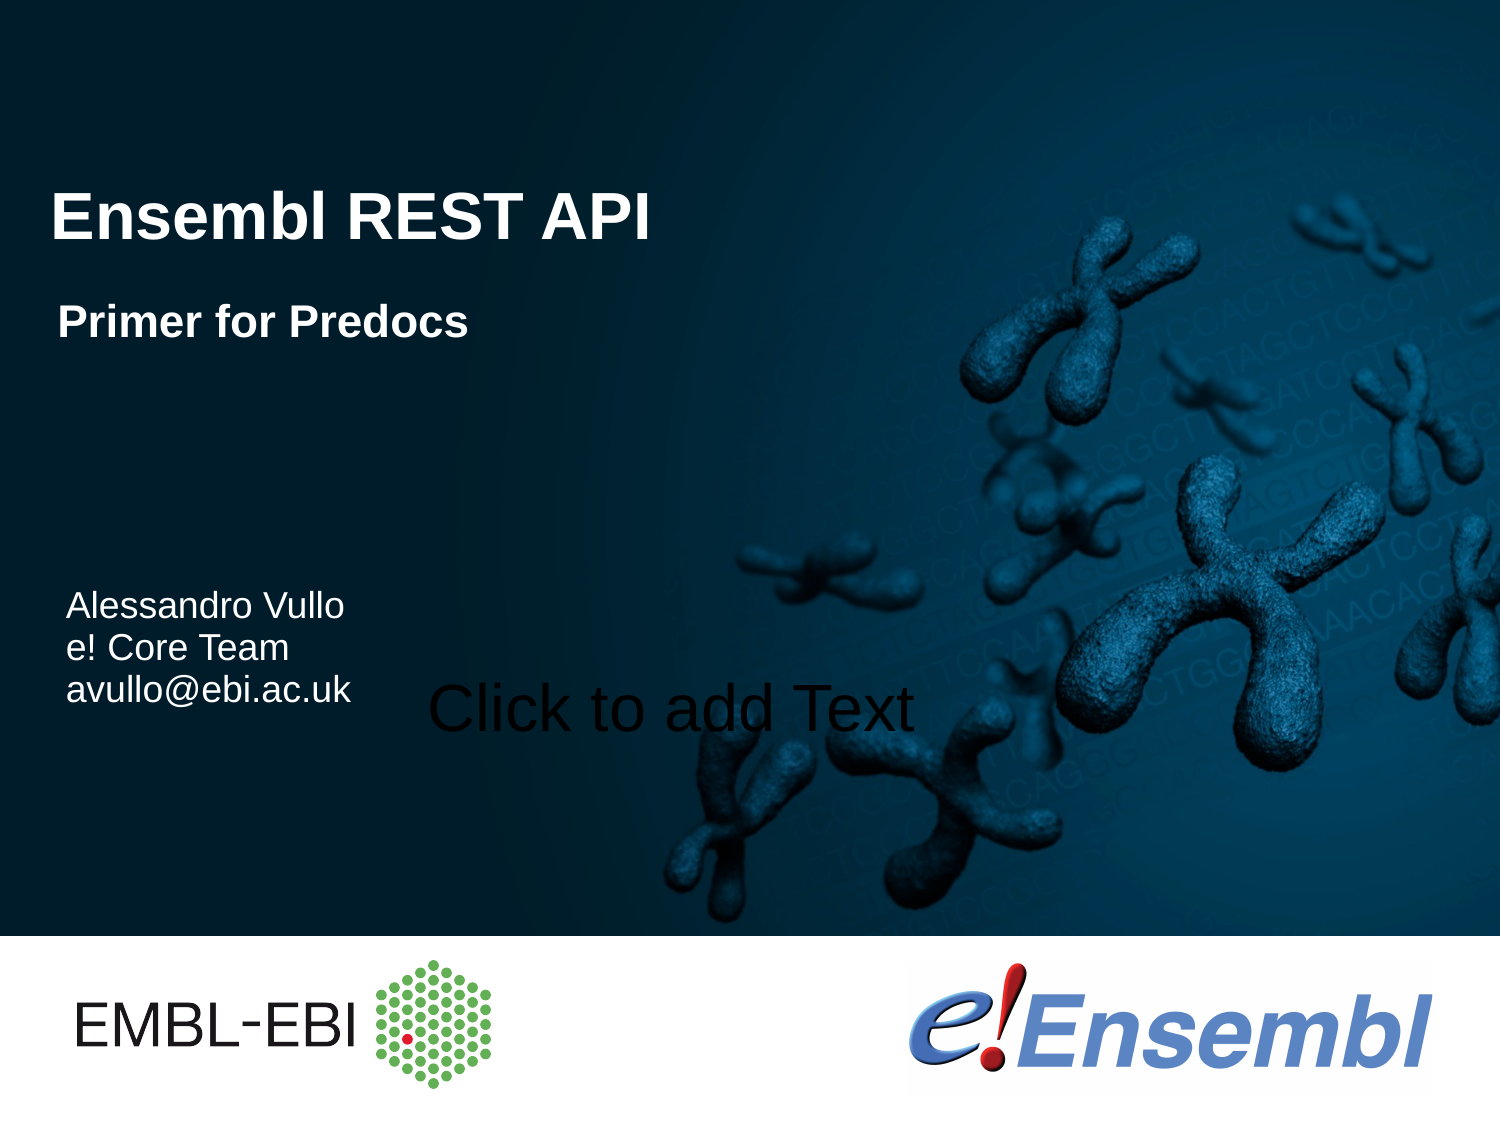

#
Ensembl REST API
Primer for Predocs
Click to add Text
Alessandro Vullo
e! Core Team
avullo@ebi.ac.uk